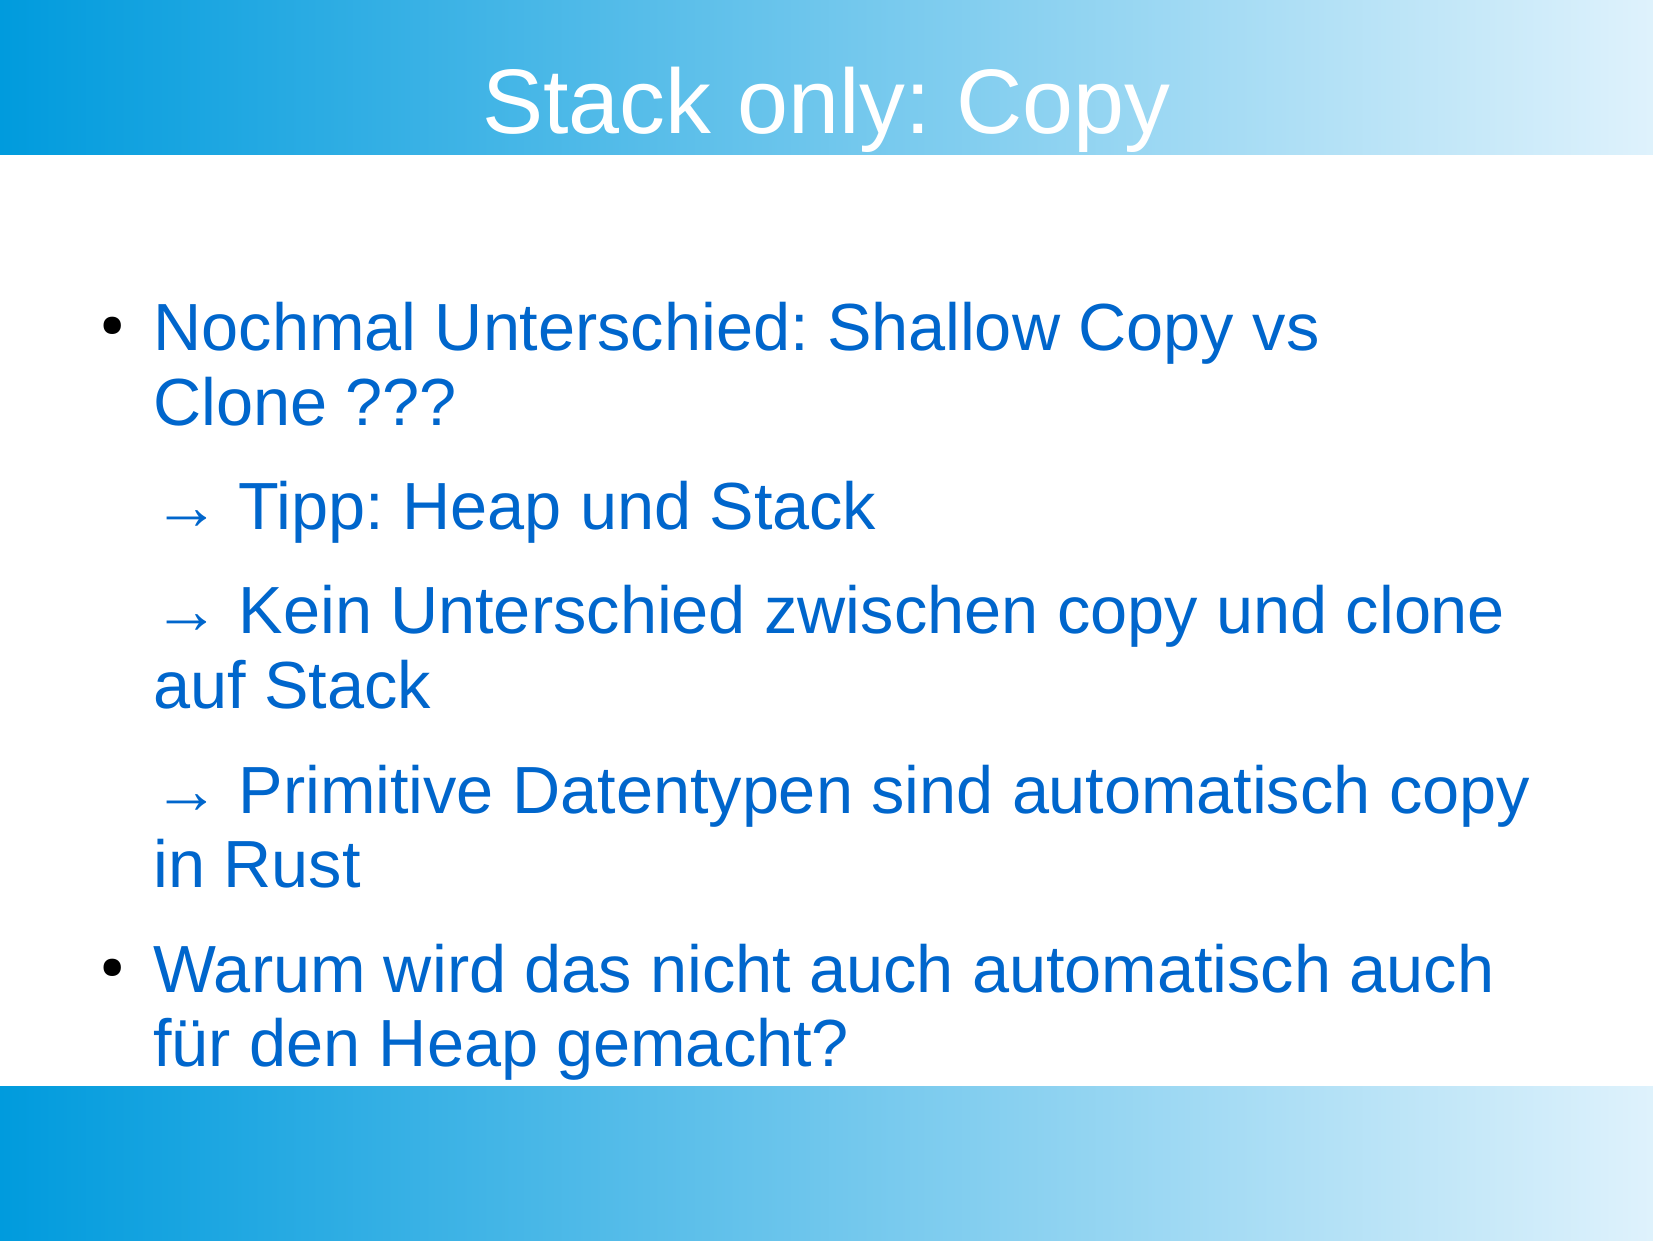

# Stack only: Copy
Nochmal Unterschied: Shallow Copy vs Clone ???
→ Tipp: Heap und Stack
→ Kein Unterschied zwischen copy und clone auf Stack
→ Primitive Datentypen sind automatisch copy in Rust
Warum wird das nicht auch automatisch auch für den Heap gemacht?